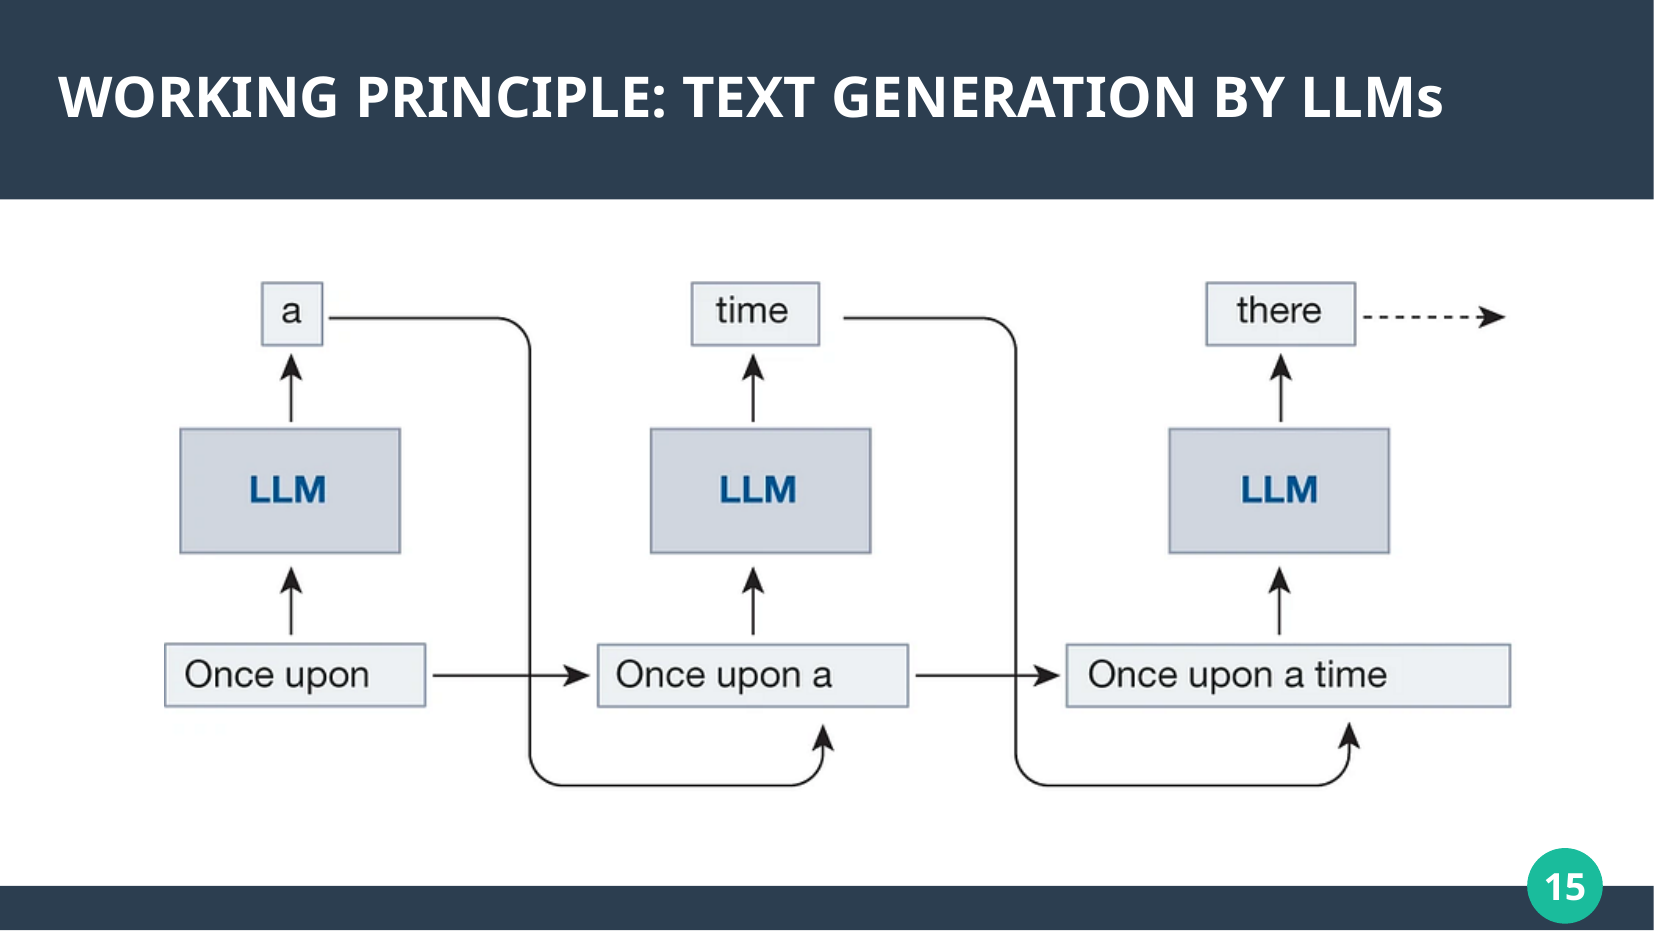

# WORKING PRINCIPLE: TEXT GENERATION BY LLMs